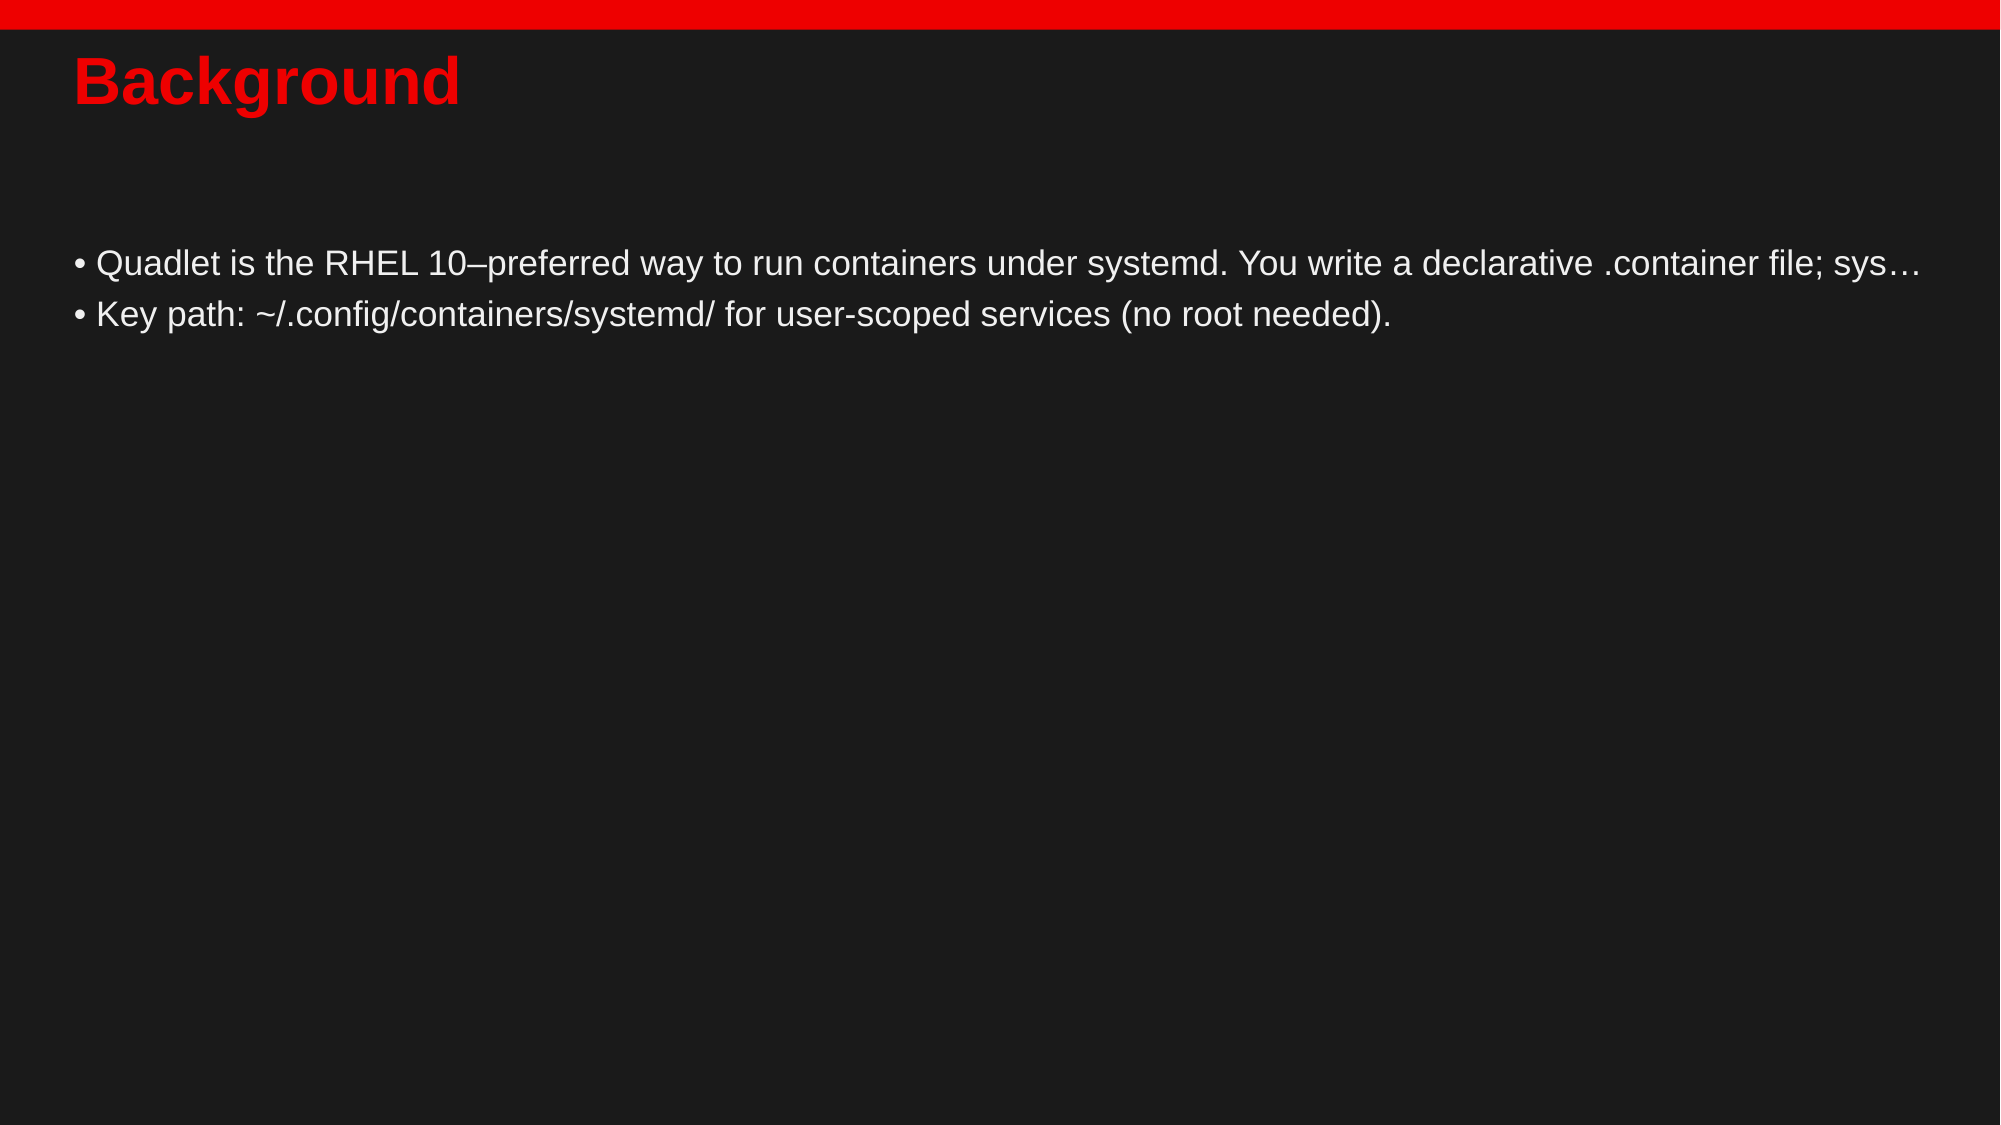

Background
• Quadlet is the RHEL 10–preferred way to run containers under systemd. You write a declarative .container file; sys…
• Key path: ~/.config/containers/systemd/ for user-scoped services (no root needed).